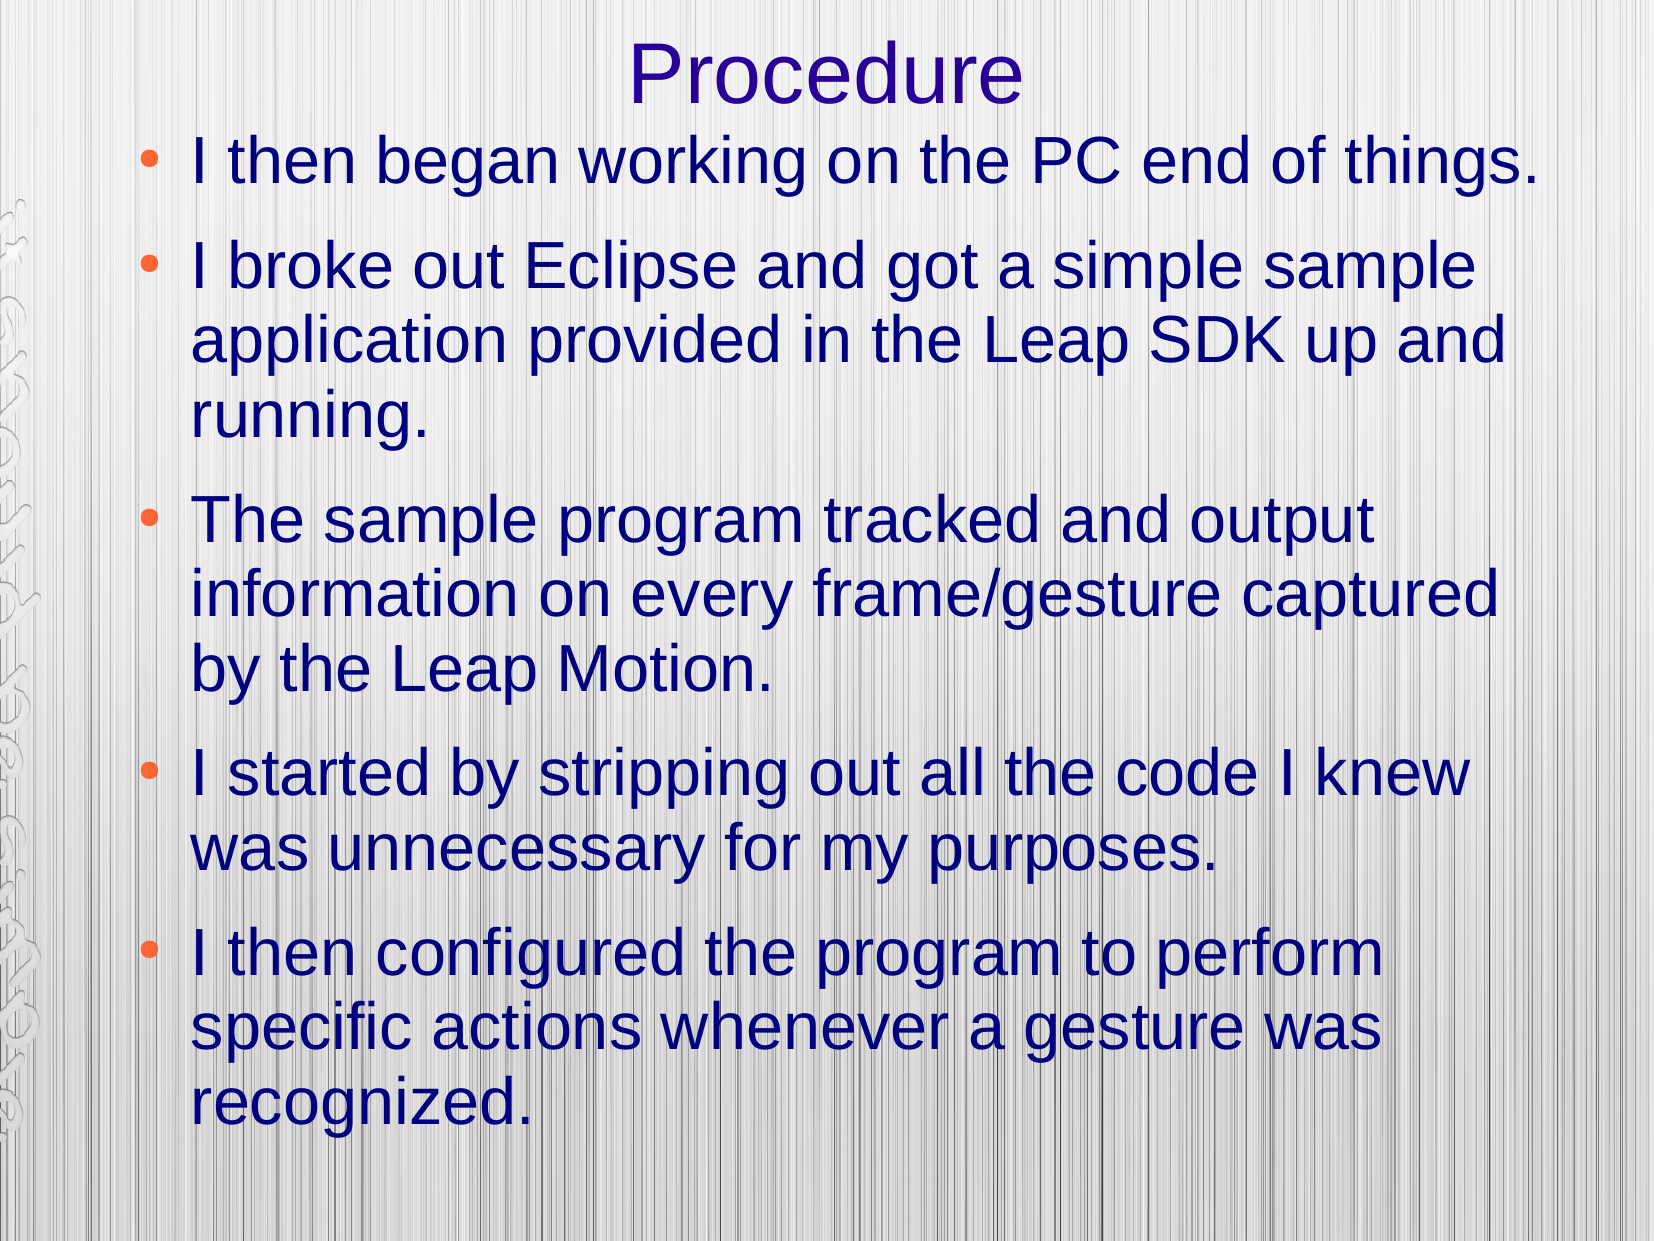

# Procedure
I then began working on the PC end of things.
I broke out Eclipse and got a simple sample application provided in the Leap SDK up and running.
The sample program tracked and output information on every frame/gesture captured by the Leap Motion.
I started by stripping out all the code I knew was unnecessary for my purposes.
I then configured the program to perform specific actions whenever a gesture was recognized.